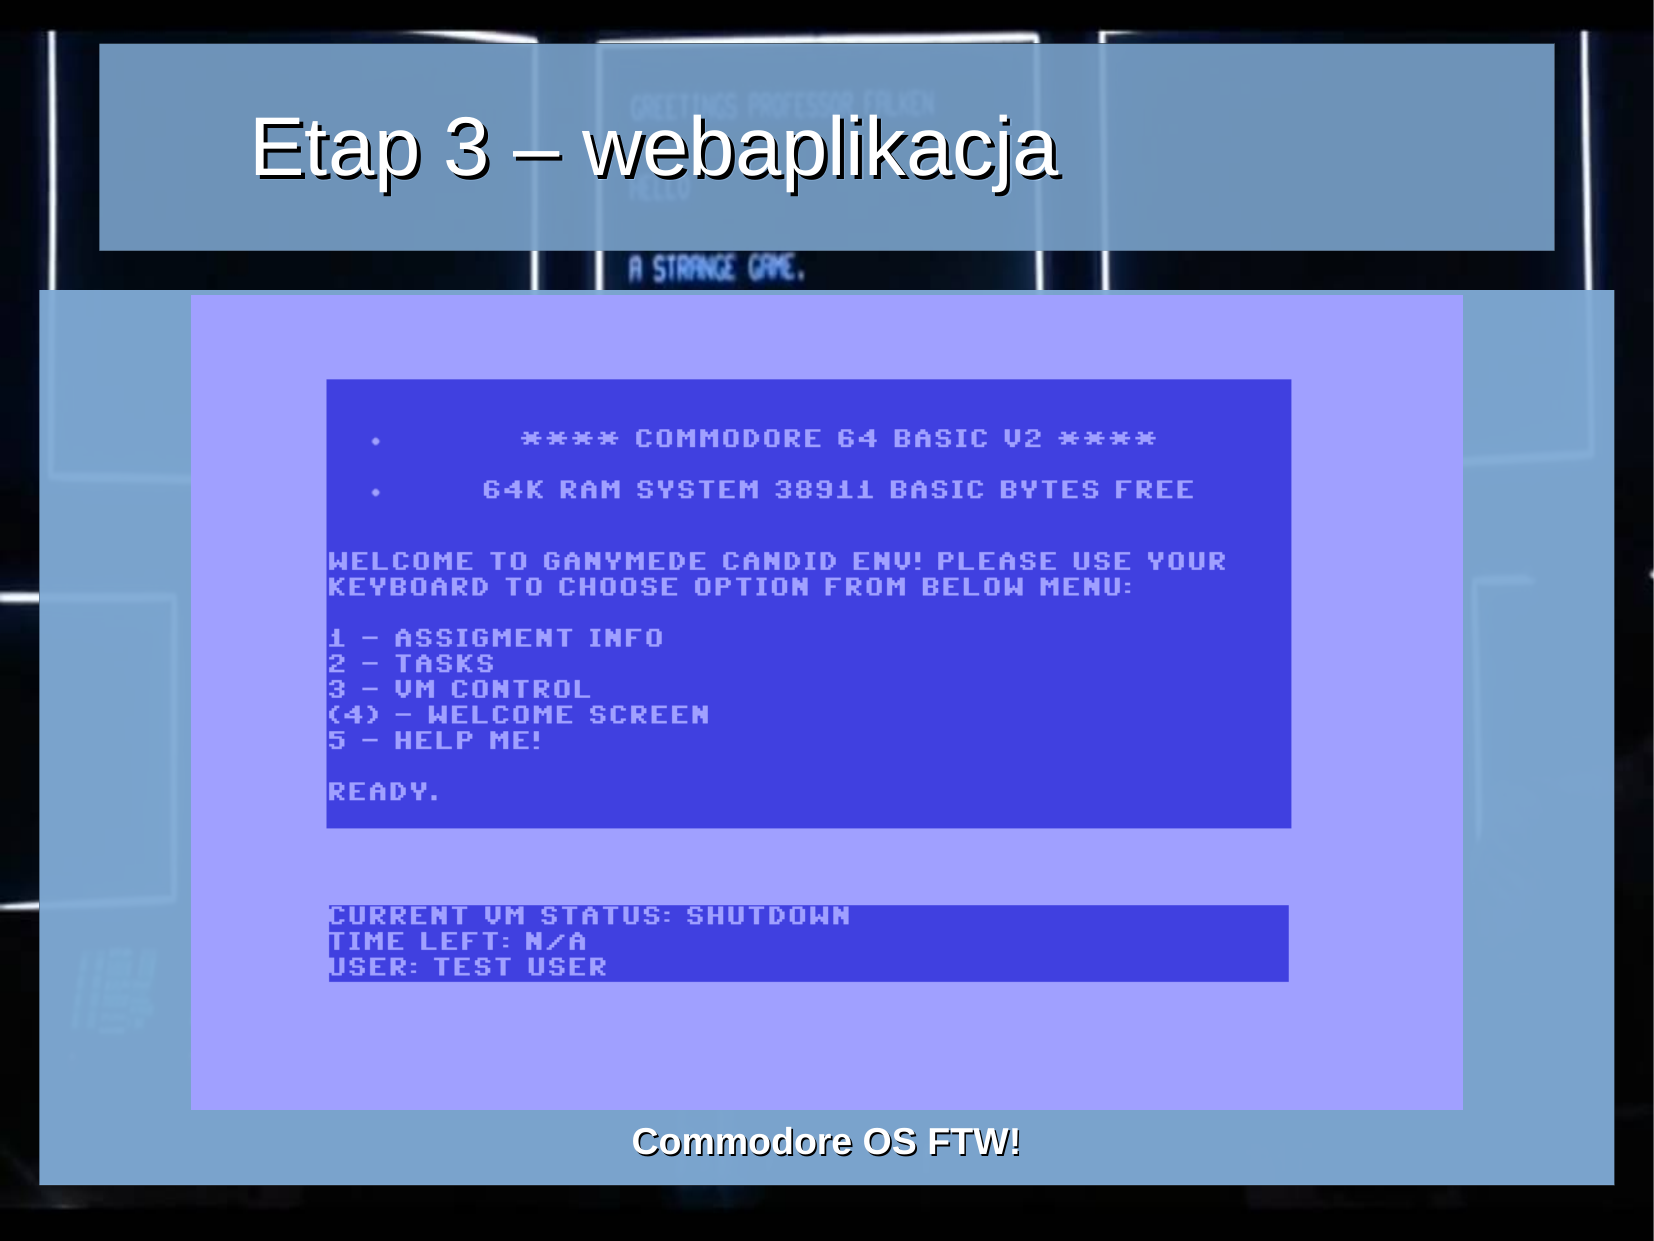

# Etap 3 – webaplikacja
Commodore OS FTW!